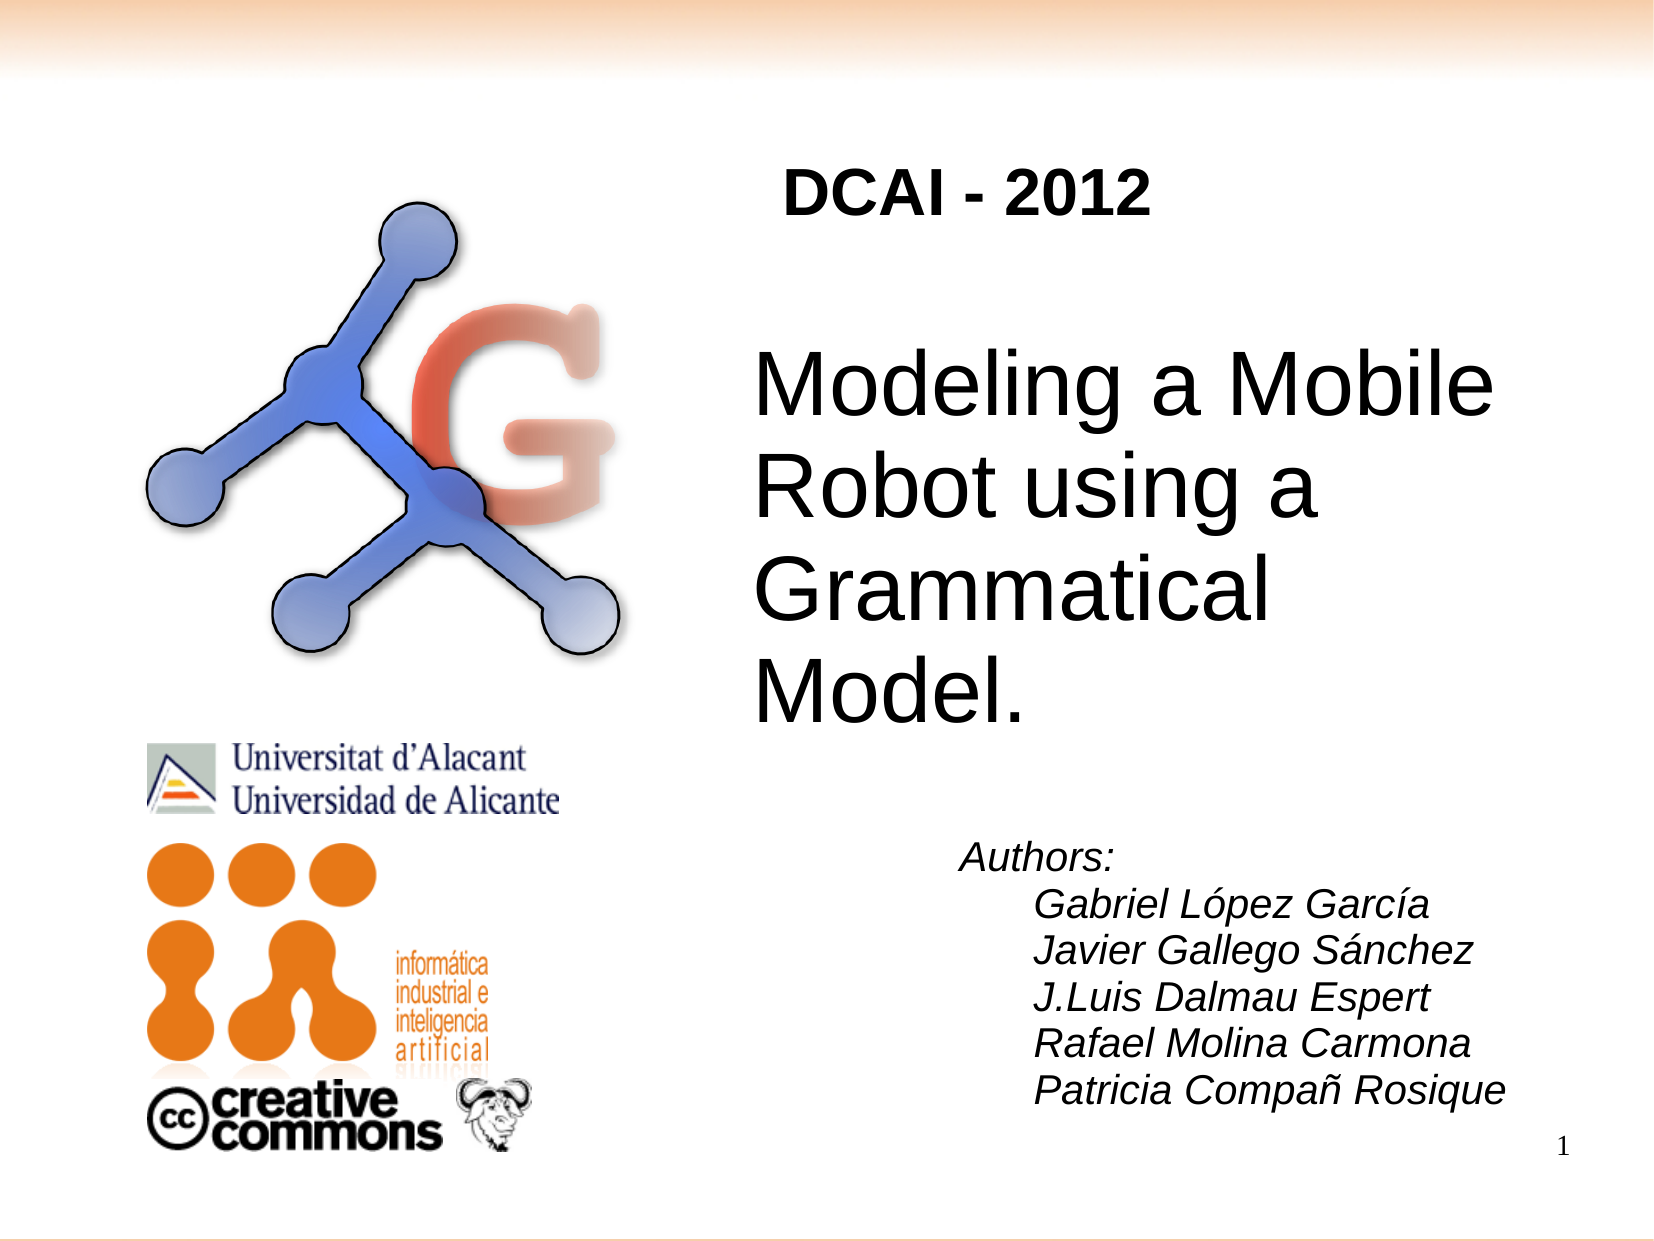

DCAI - 2012
Modeling a Mobile Robot using a Grammatical Model.
Authors:
	Gabriel López García
	Javier Gallego Sánchez
	J.Luis Dalmau Espert
	Rafael Molina Carmona
	Patricia Compañ Rosique
1